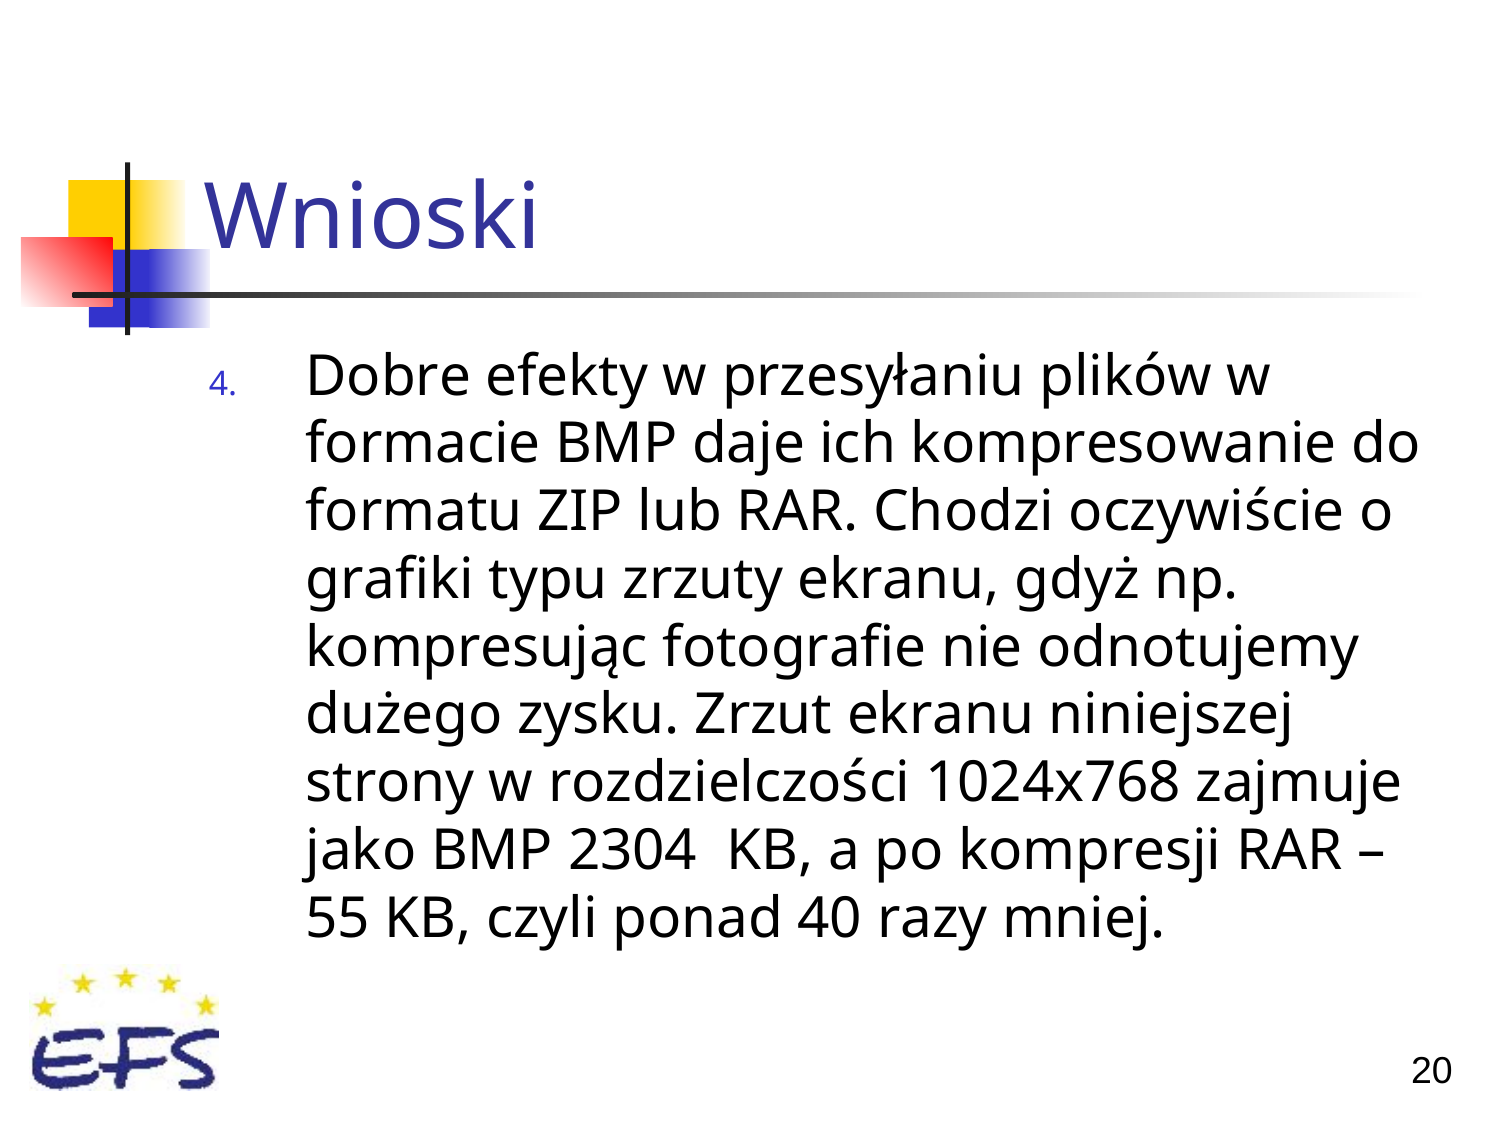

# Wnioski
Dobre efekty w przesyłaniu plików w formacie BMP daje ich kompresowanie do formatu ZIP lub RAR. Chodzi oczywiście o grafiki typu zrzuty ekranu, gdyż np. kompresując fotografie nie odnotujemy dużego zysku. Zrzut ekranu niniejszej strony w rozdzielczości 1024x768 zajmuje jako BMP 2304 KB, a po kompresji RAR – 55 KB, czyli ponad 40 razy mniej.
20